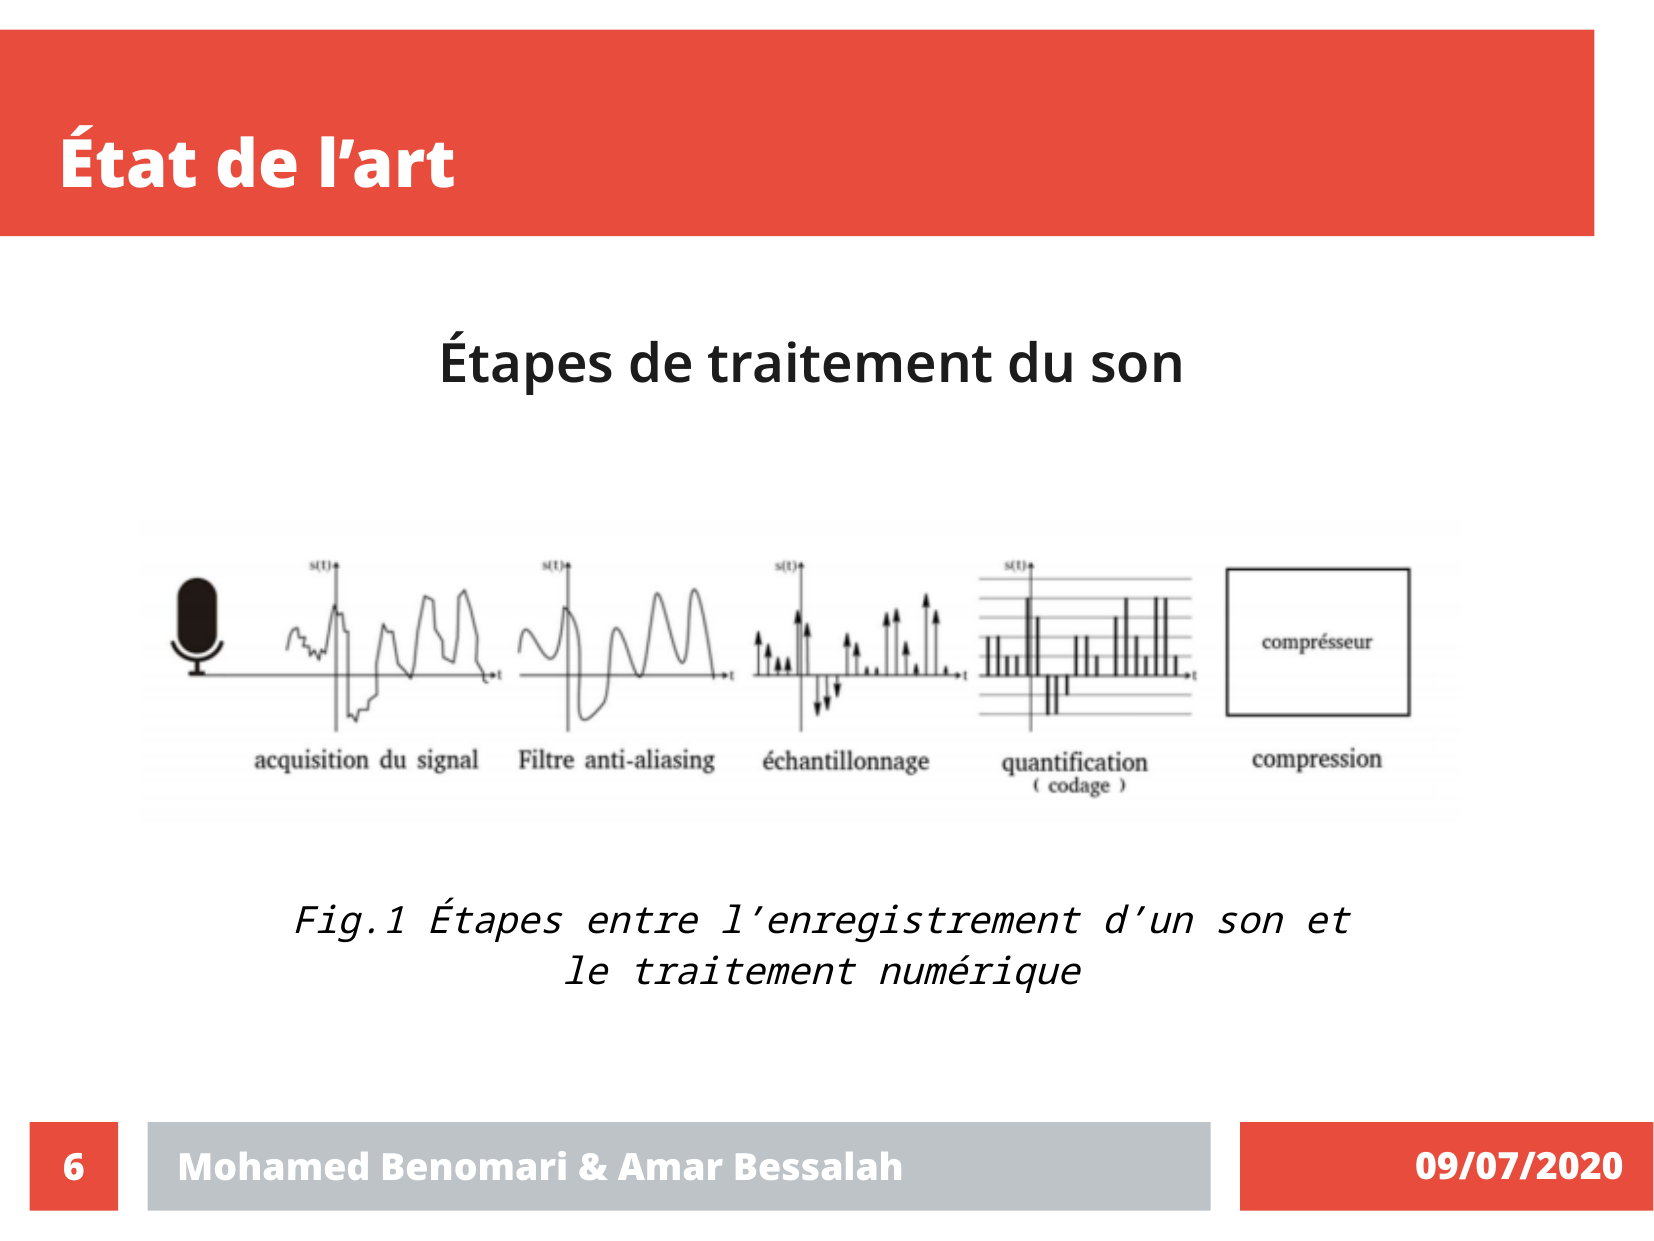

# État de l’art
Étapes de traitement du son
Fig.1 Étapes entre l’enregistrement d’un son et le traitement numérique
6
Mohamed Benomari & Amar Bessalah
09/07/2020